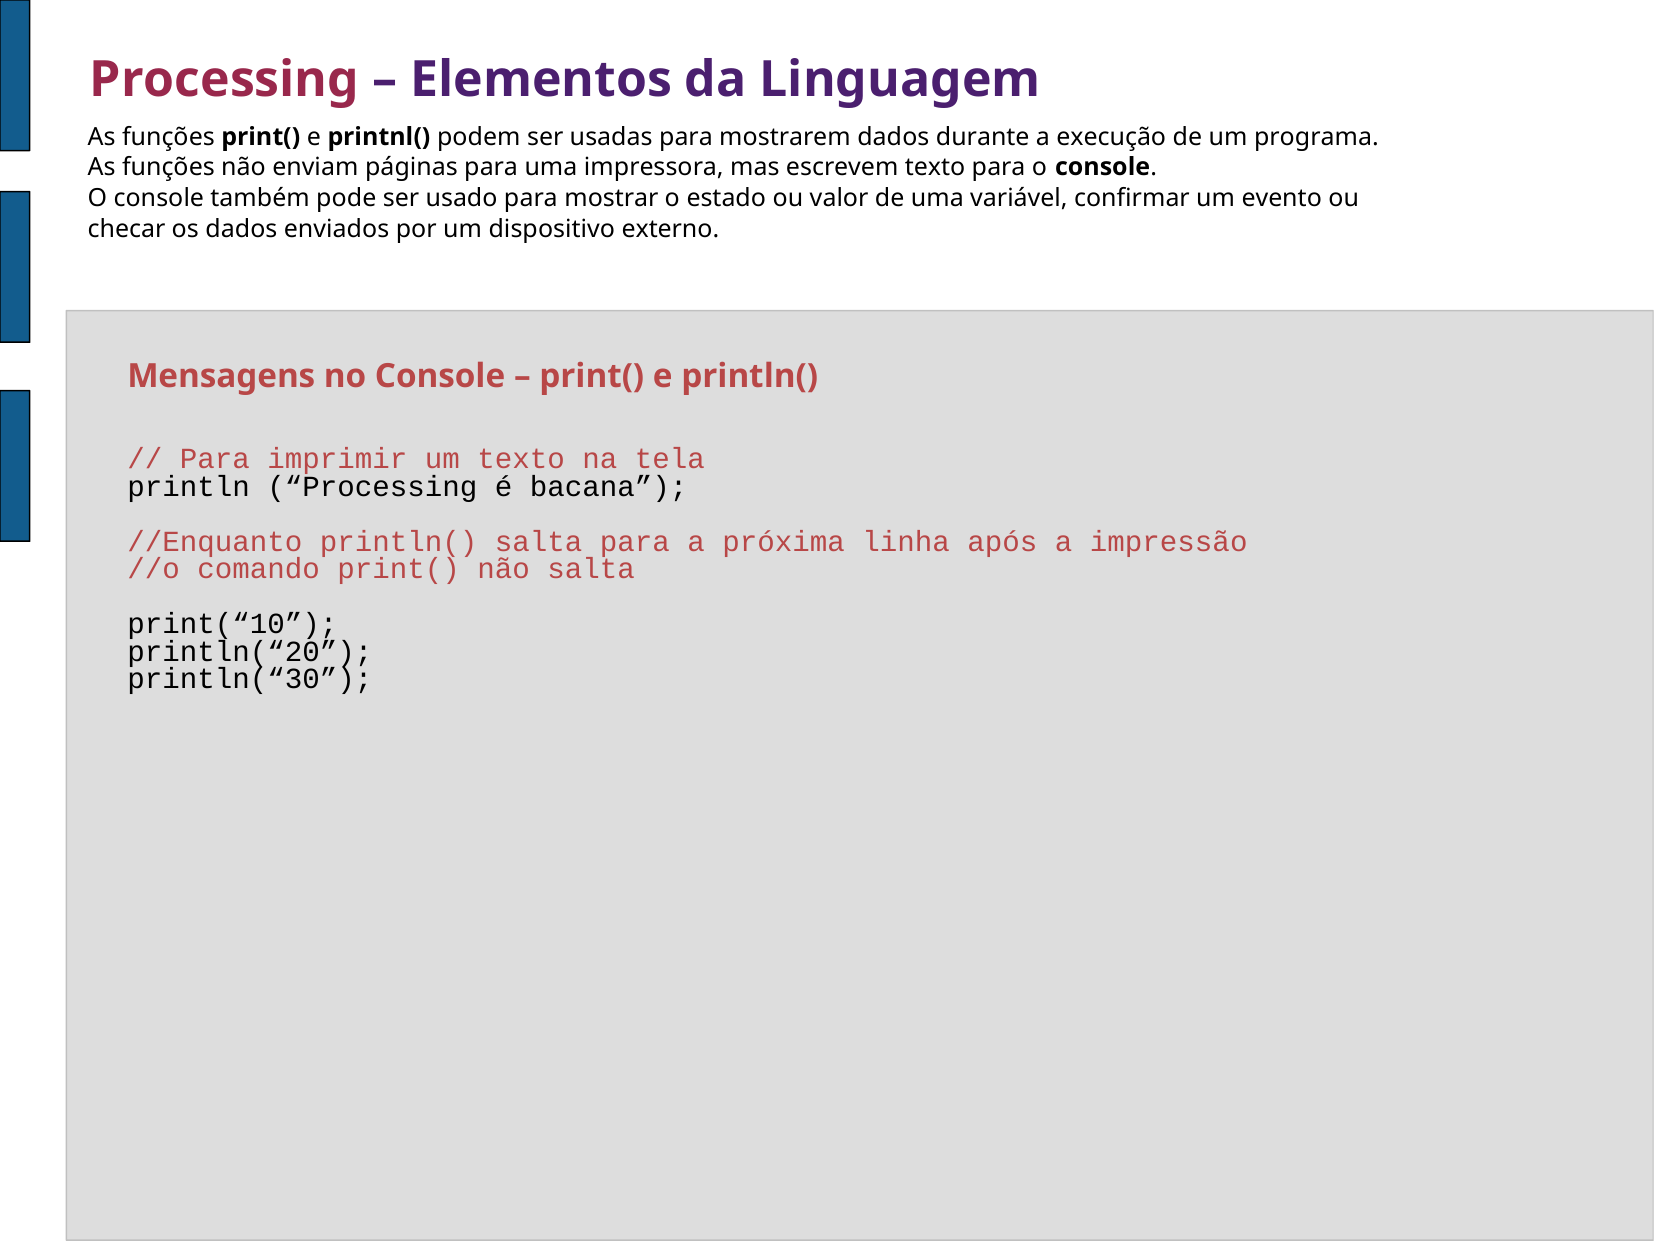

Processing – Elementos da Linguagem
As funções print() e printnl() podem ser usadas para mostrarem dados durante a execução de um programa.
As funções não enviam páginas para uma impressora, mas escrevem texto para o console.
O console também pode ser usado para mostrar o estado ou valor de uma variável, confirmar um evento ou
checar os dados enviados por um dispositivo externo.
Mensagens no Console – print() e println()
// Para imprimir um texto na tela
println (“Processing é bacana”);
//Enquanto println() salta para a próxima linha após a impressão
//o comando print() não salta
print(“10”);
println(“20”);
println(“30”);